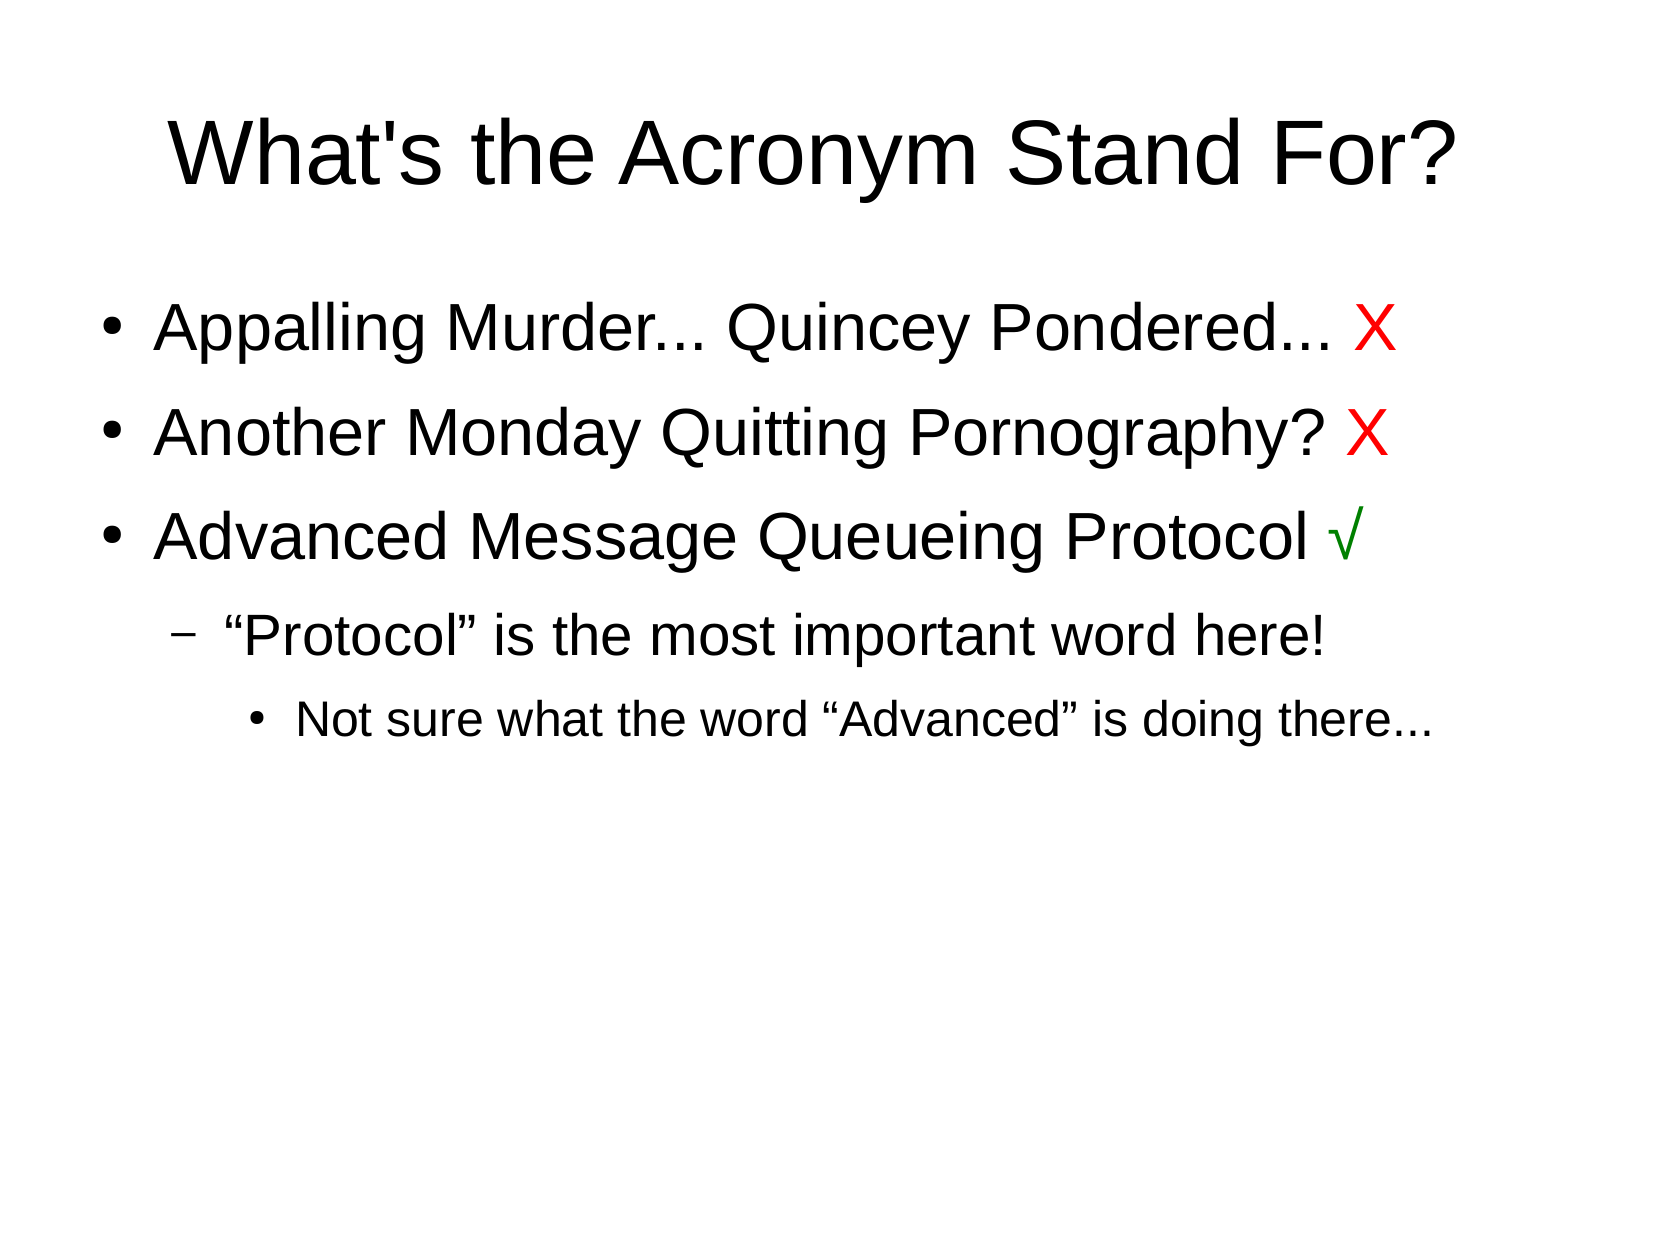

# What's the Acronym Stand For?
Appalling Murder... Quincey Pondered... X
Another Monday Quitting Pornography? X
Advanced Message Queueing Protocol √
“Protocol” is the most important word here!
Not sure what the word “Advanced” is doing there...